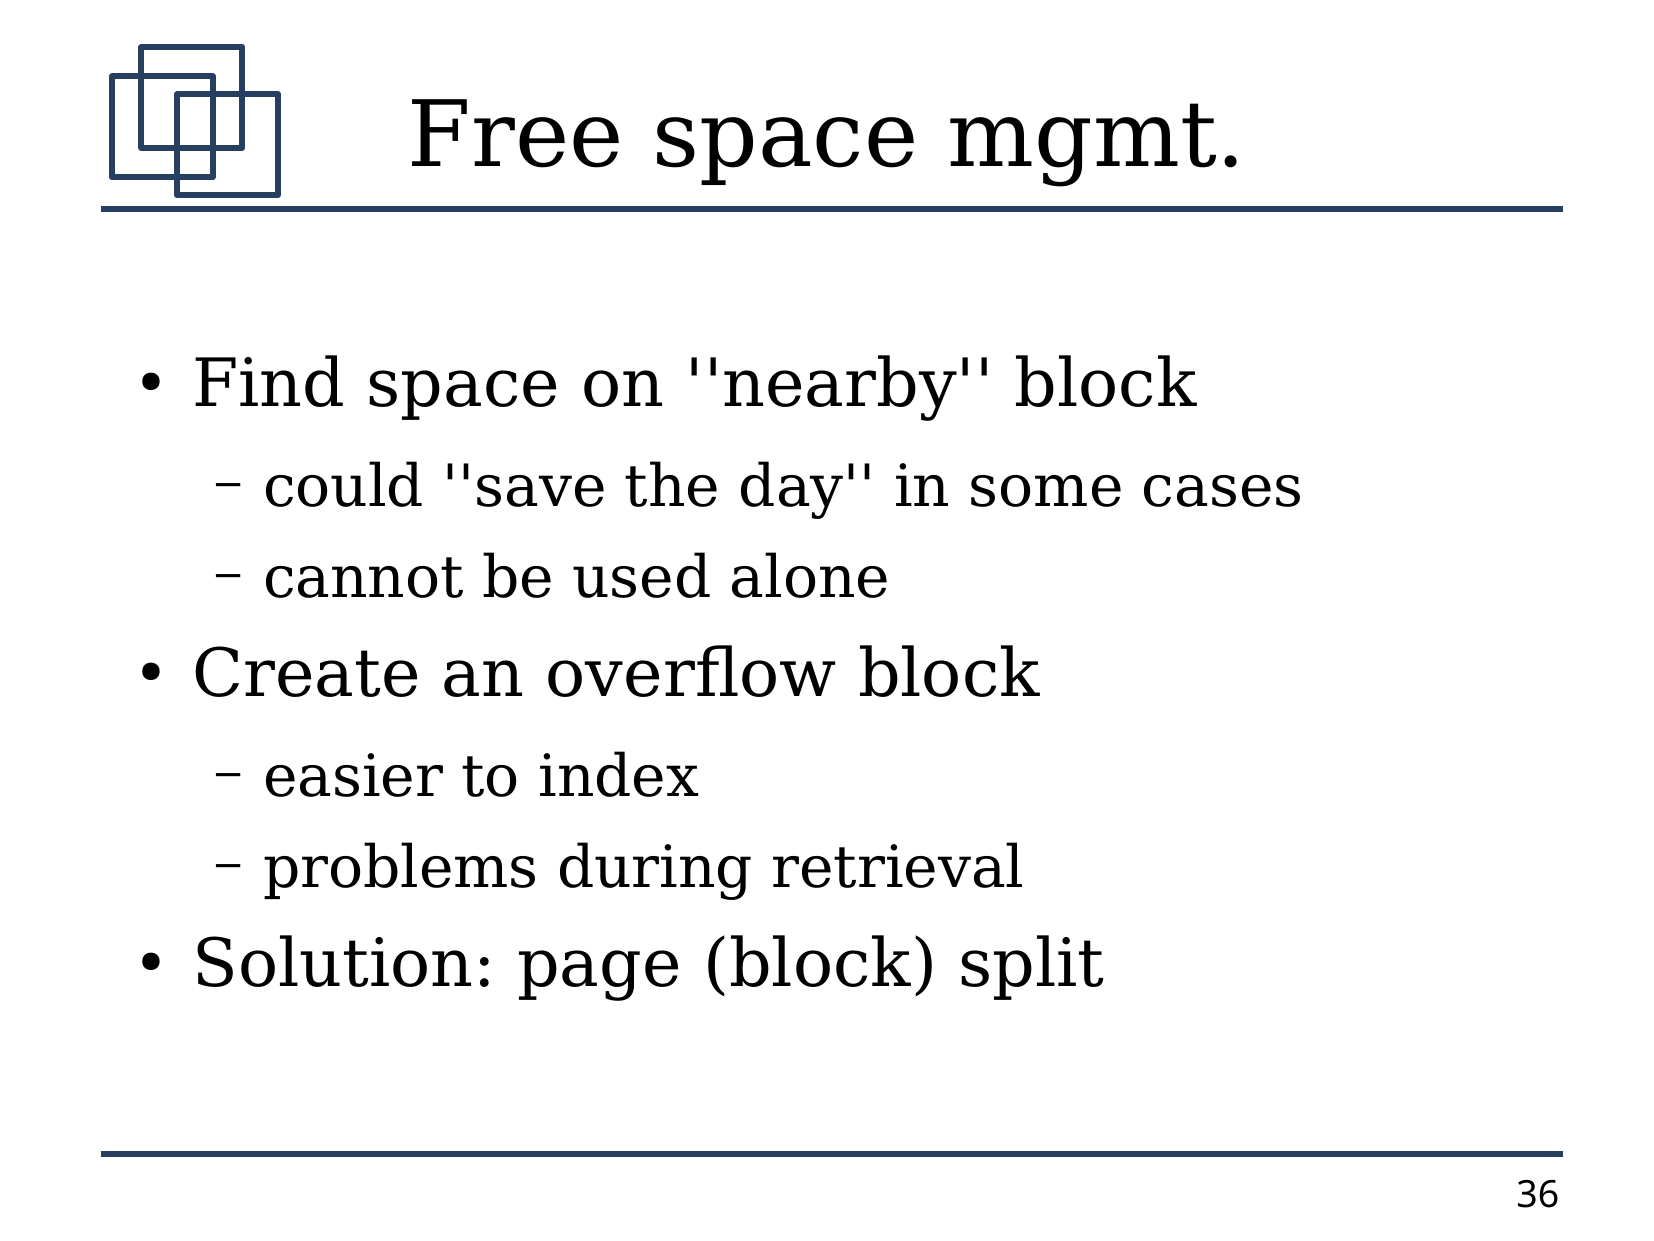

# Free space mgmt.
Find space on ''nearby'' block
could ''save the day'' in some cases
cannot be used alone
Create an overflow block
easier to index
problems during retrieval
Solution: page (block) split